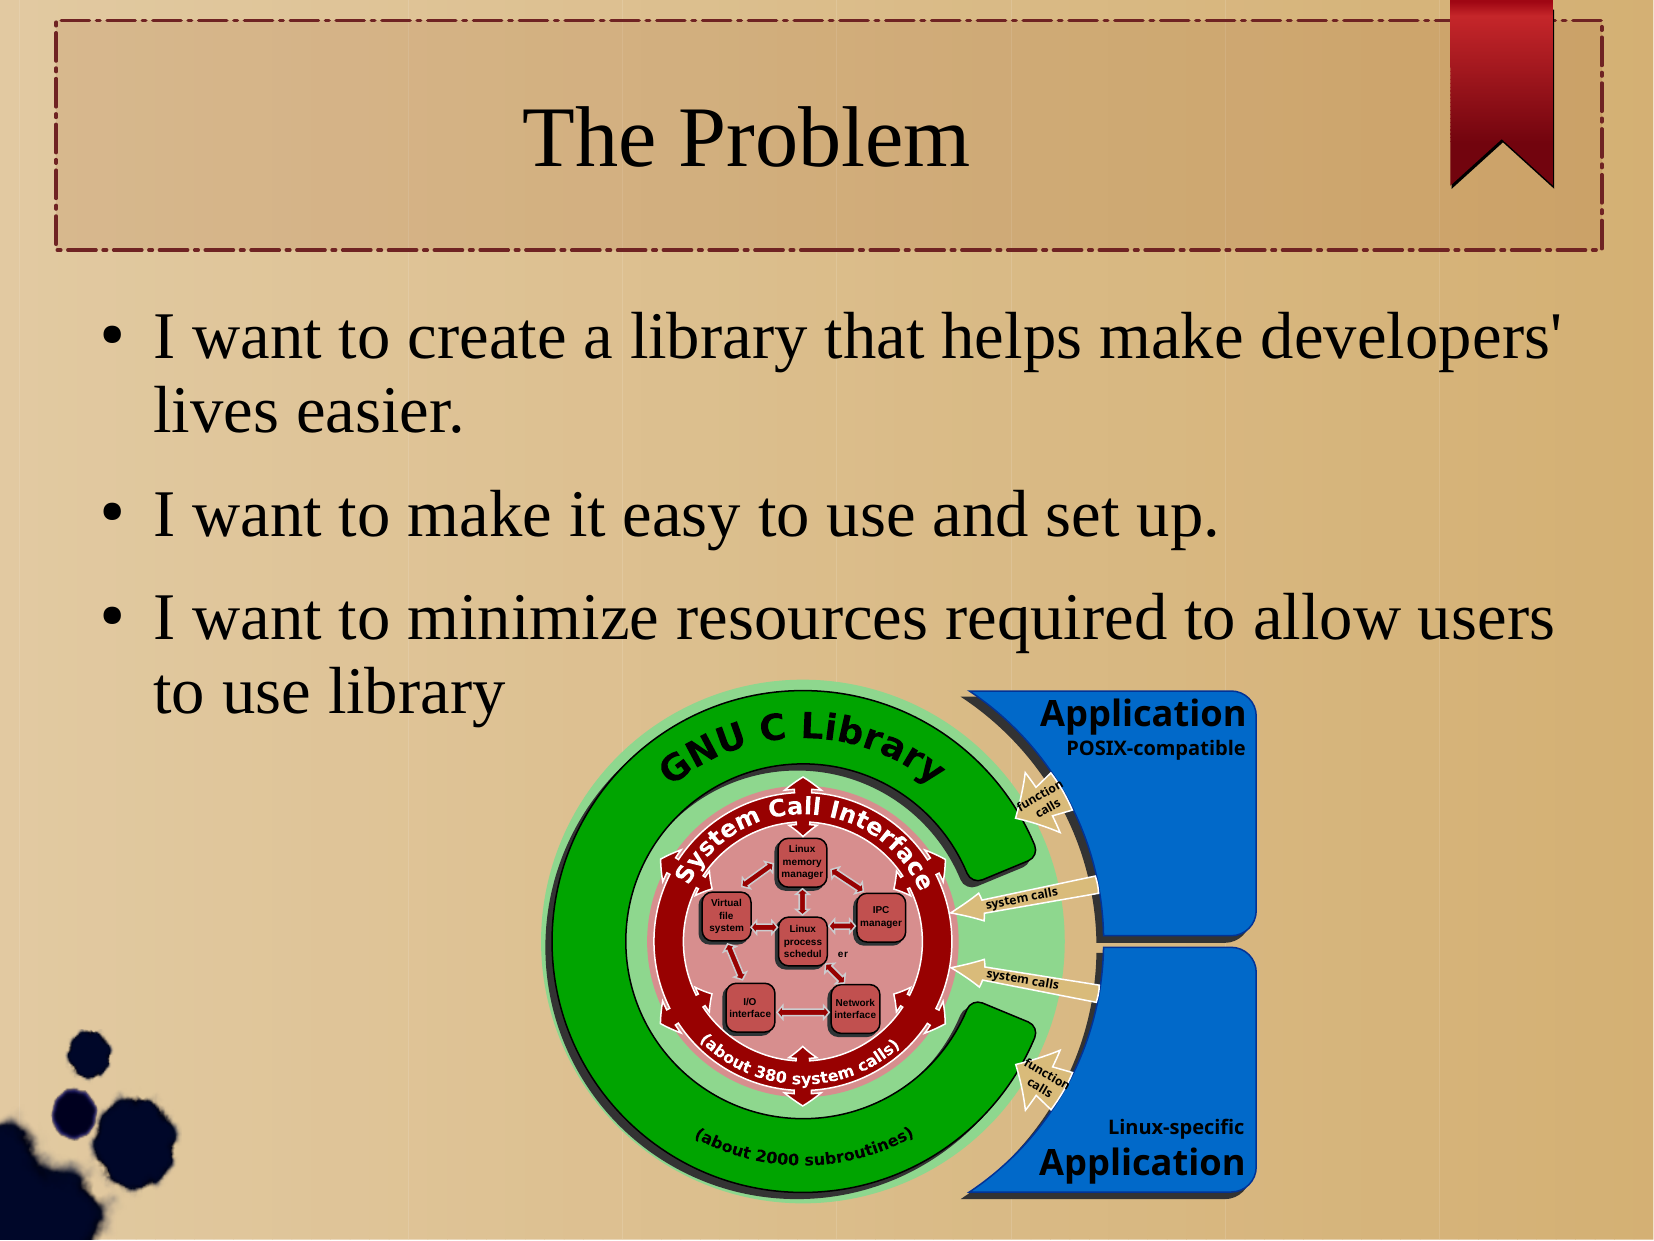

# The Problem
I want to create a library that helps make developers' lives easier.
I want to make it easy to use and set up.
I want to minimize resources required to allow users to use library